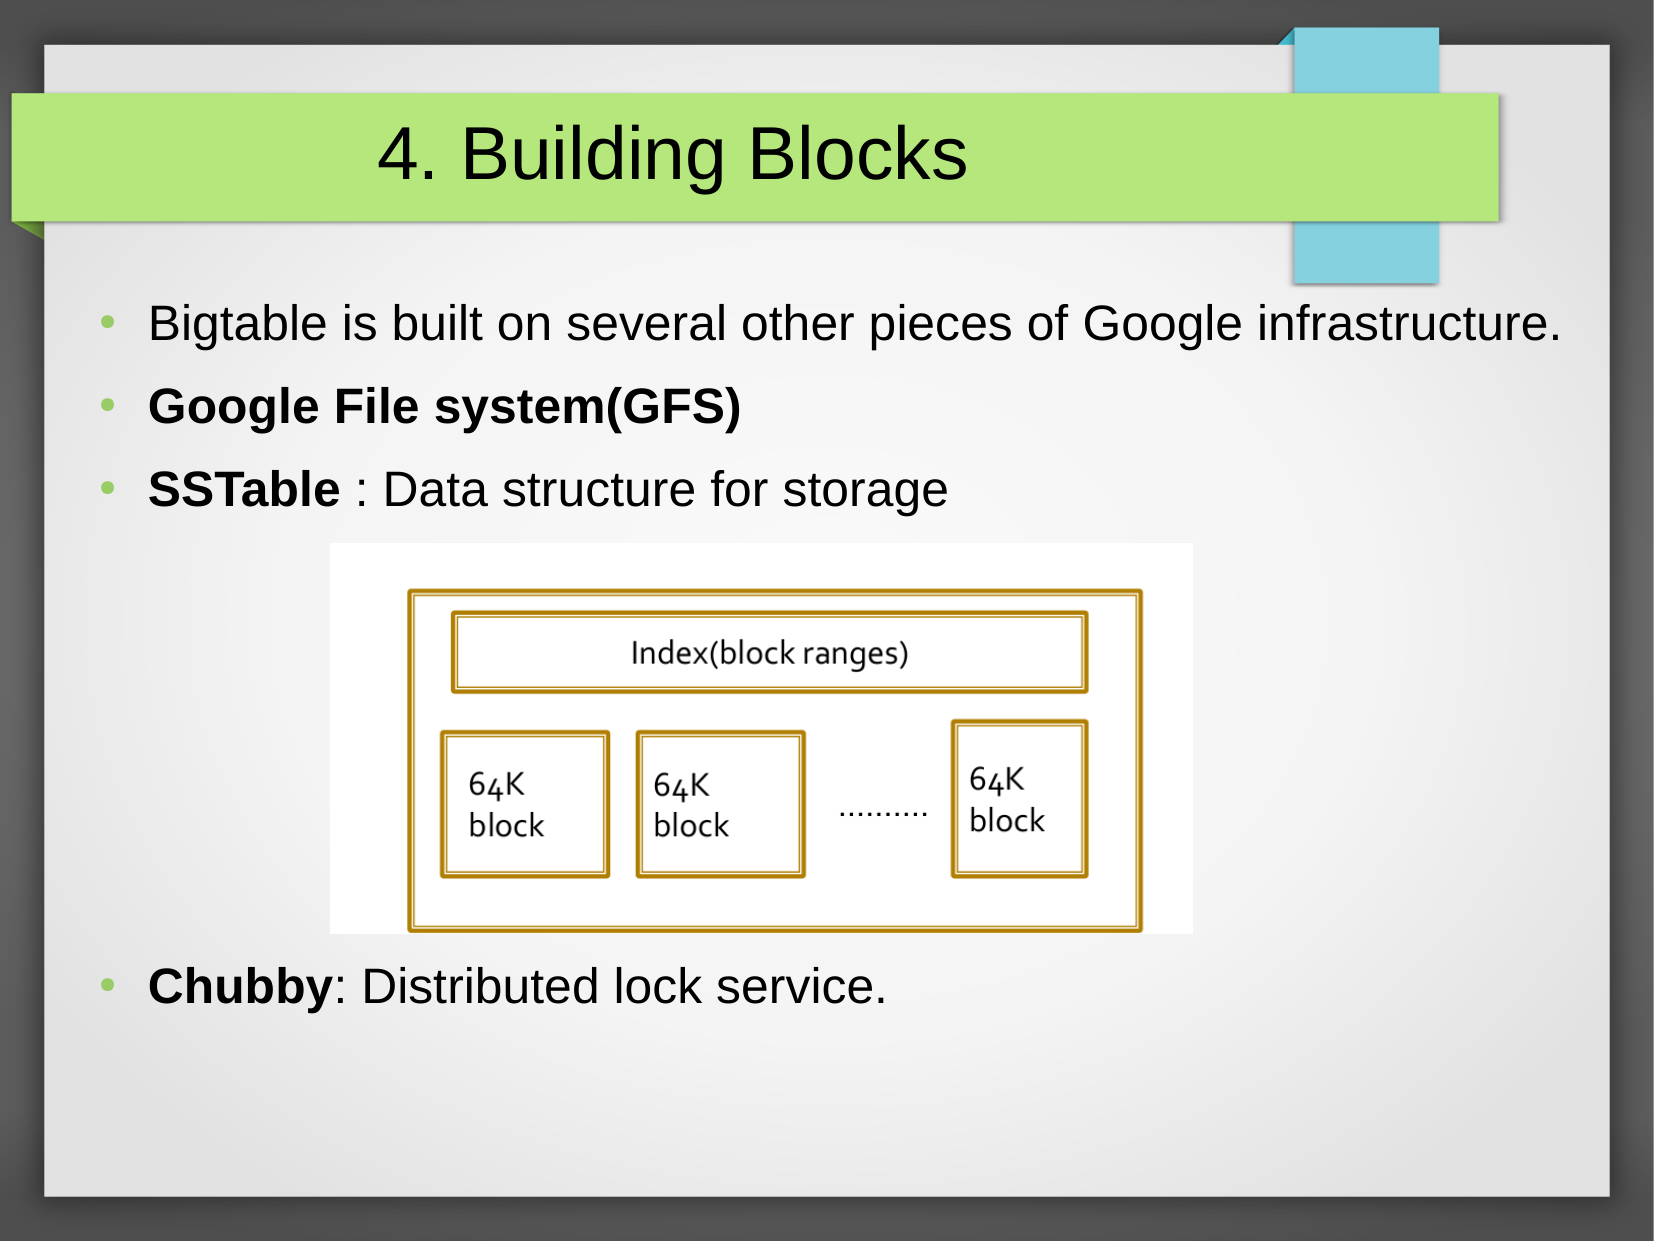

# 4. Building Blocks
Bigtable is built on several other pieces of Google infrastructure.
Google File system(GFS)
SSTable : Data structure for storage
Chubby: Distributed lock service.